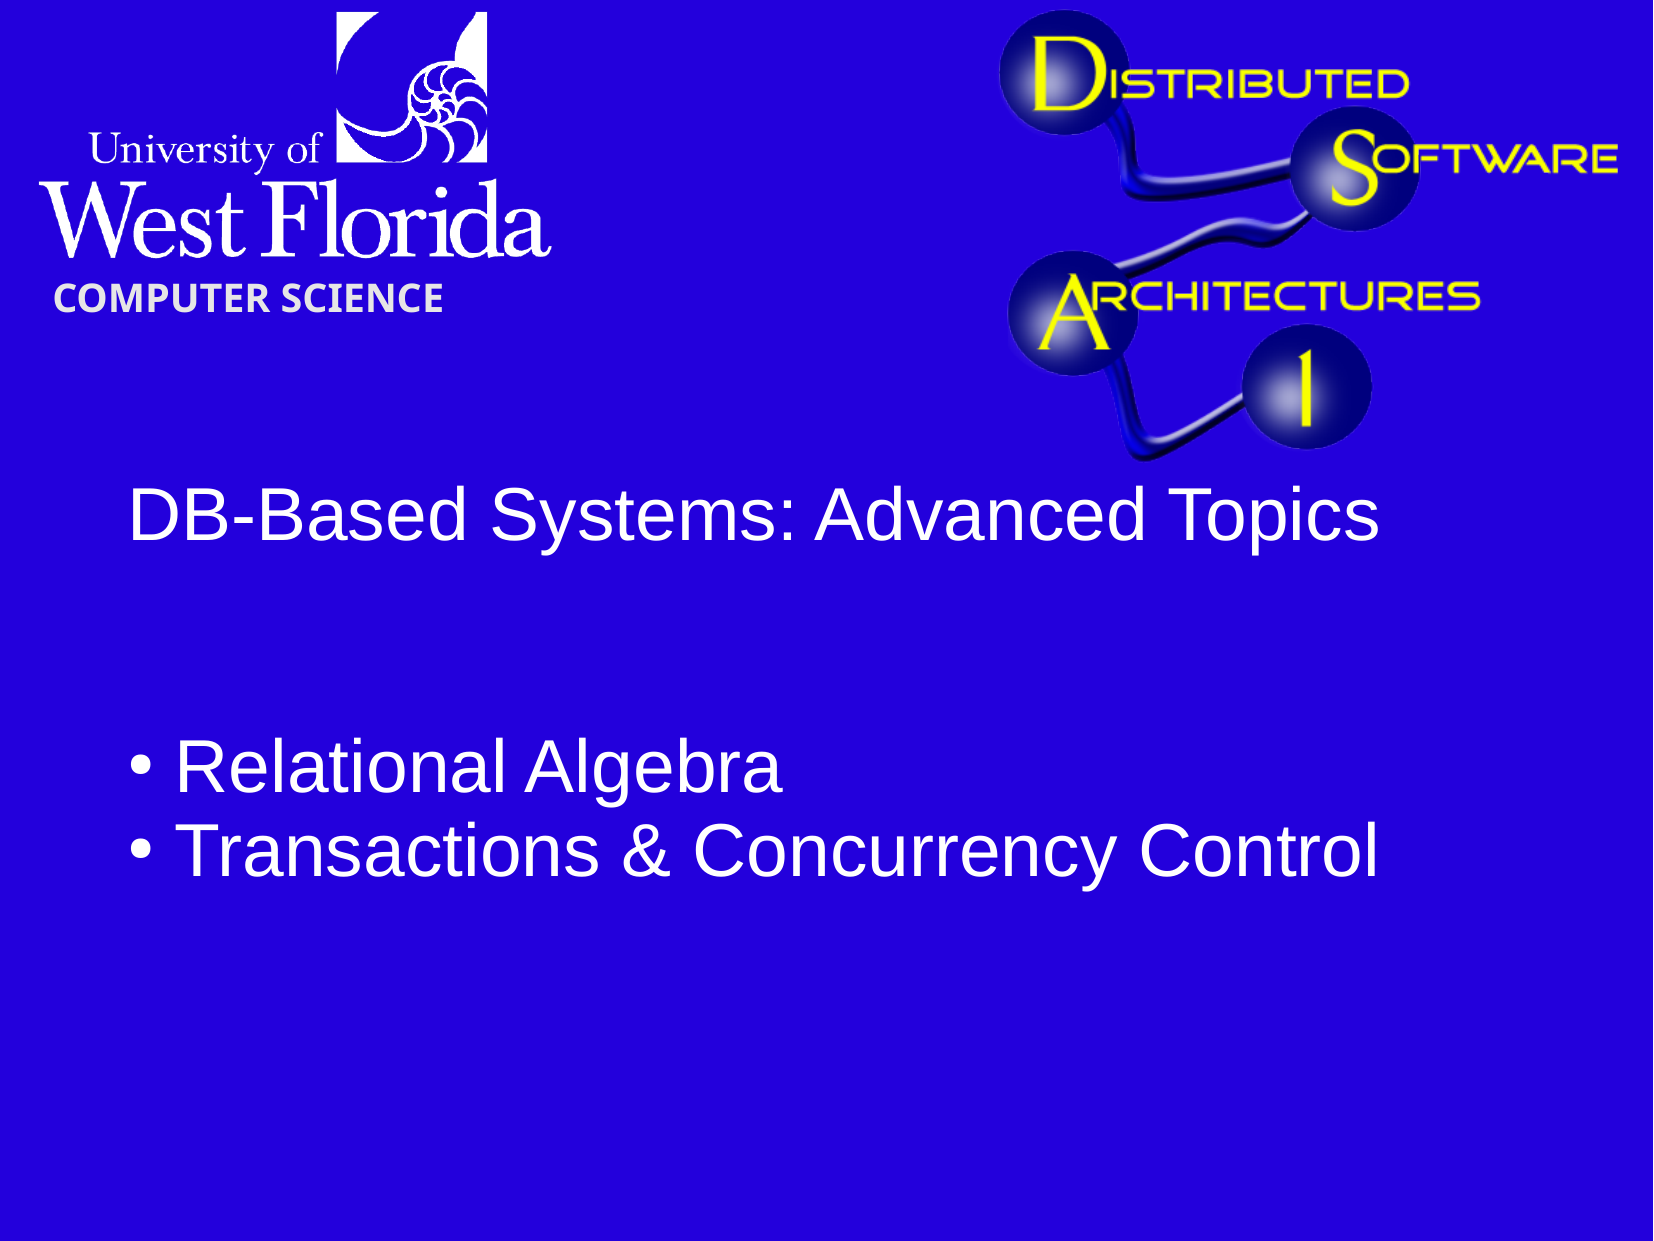

COMPUTER SCIENCE
DB-Based Systems: Advanced Topics
 Relational Algebra
 Transactions & Concurrency Control